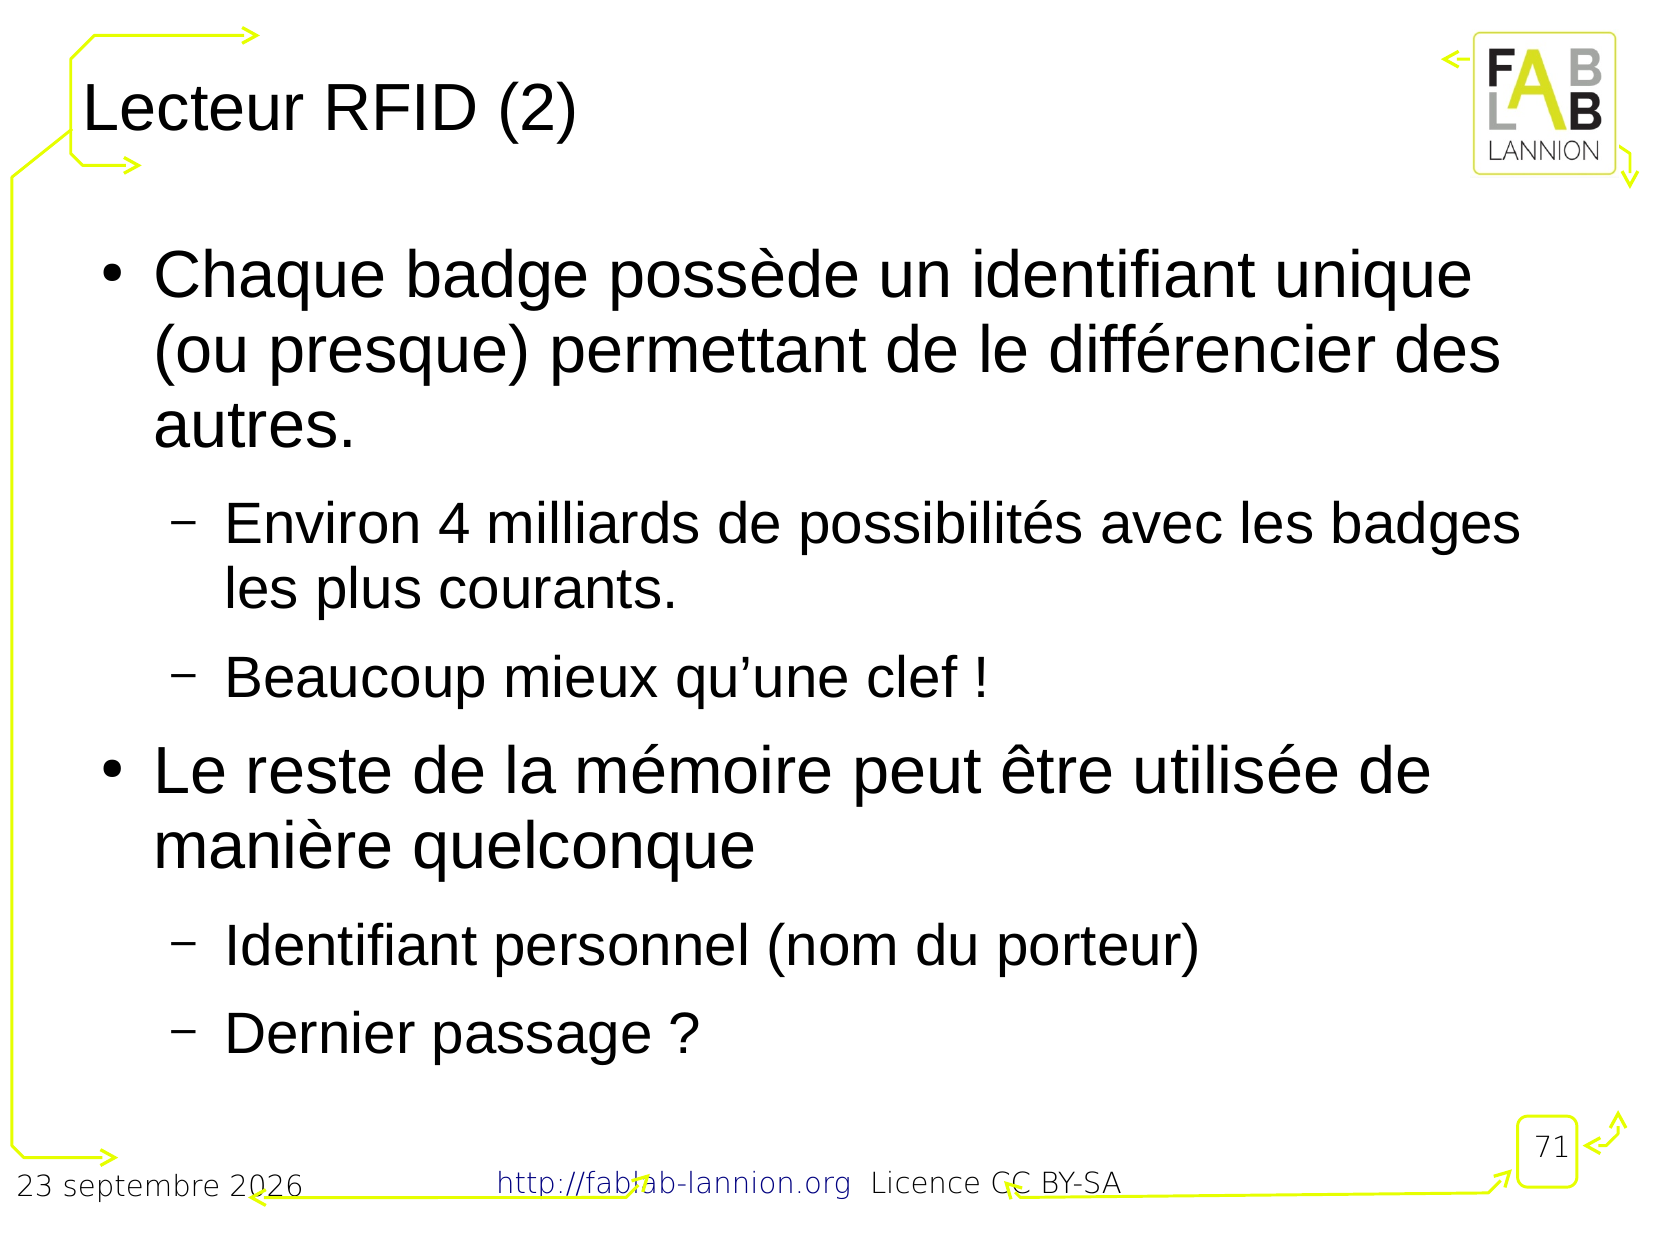

# Lecteur RFID (2)
Chaque badge possède un identifiant unique (ou presque) permettant de le différencier des autres.
Environ 4 milliards de possibilités avec les badges les plus courants.
Beaucoup mieux qu’une clef !
Le reste de la mémoire peut être utilisée de manière quelconque
Identifiant personnel (nom du porteur)
Dernier passage ?
71